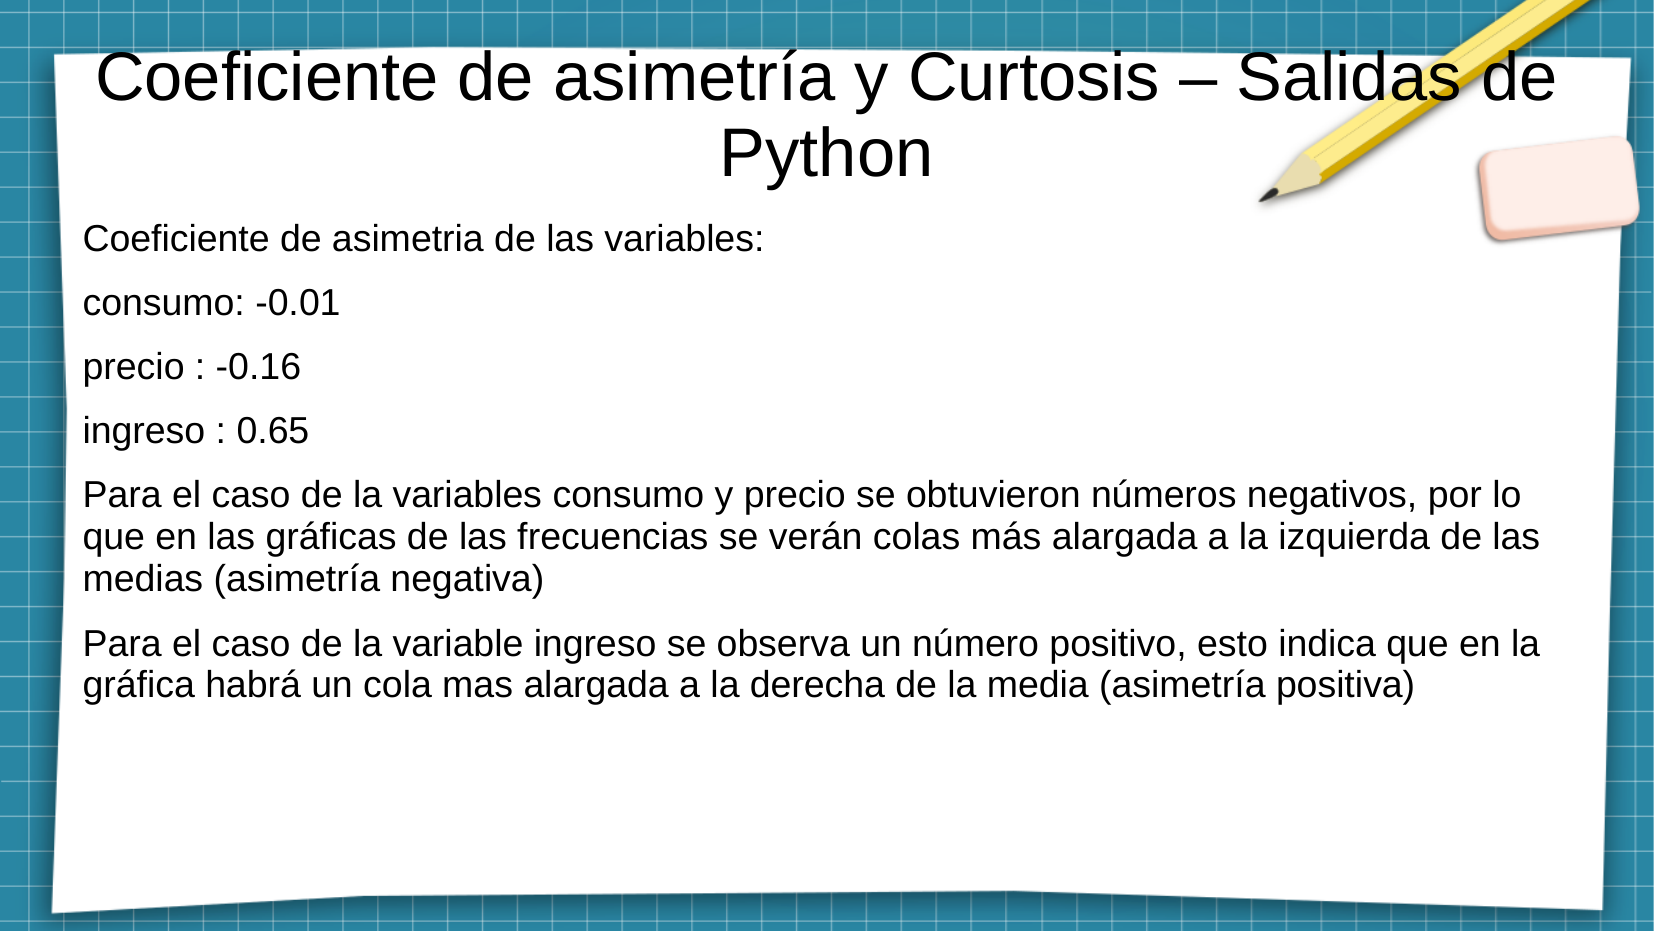

# Coeficiente de asimetría y Curtosis – Salidas de Python
Coeficiente de asimetria de las variables:
consumo: -0.01
precio : -0.16
ingreso : 0.65
Para el caso de la variables consumo y precio se obtuvieron números negativos, por lo que en las gráficas de las frecuencias se verán colas más alargada a la izquierda de las medias (asimetría negativa)
Para el caso de la variable ingreso se observa un número positivo, esto indica que en la gráfica habrá un cola mas alargada a la derecha de la media (asimetría positiva)